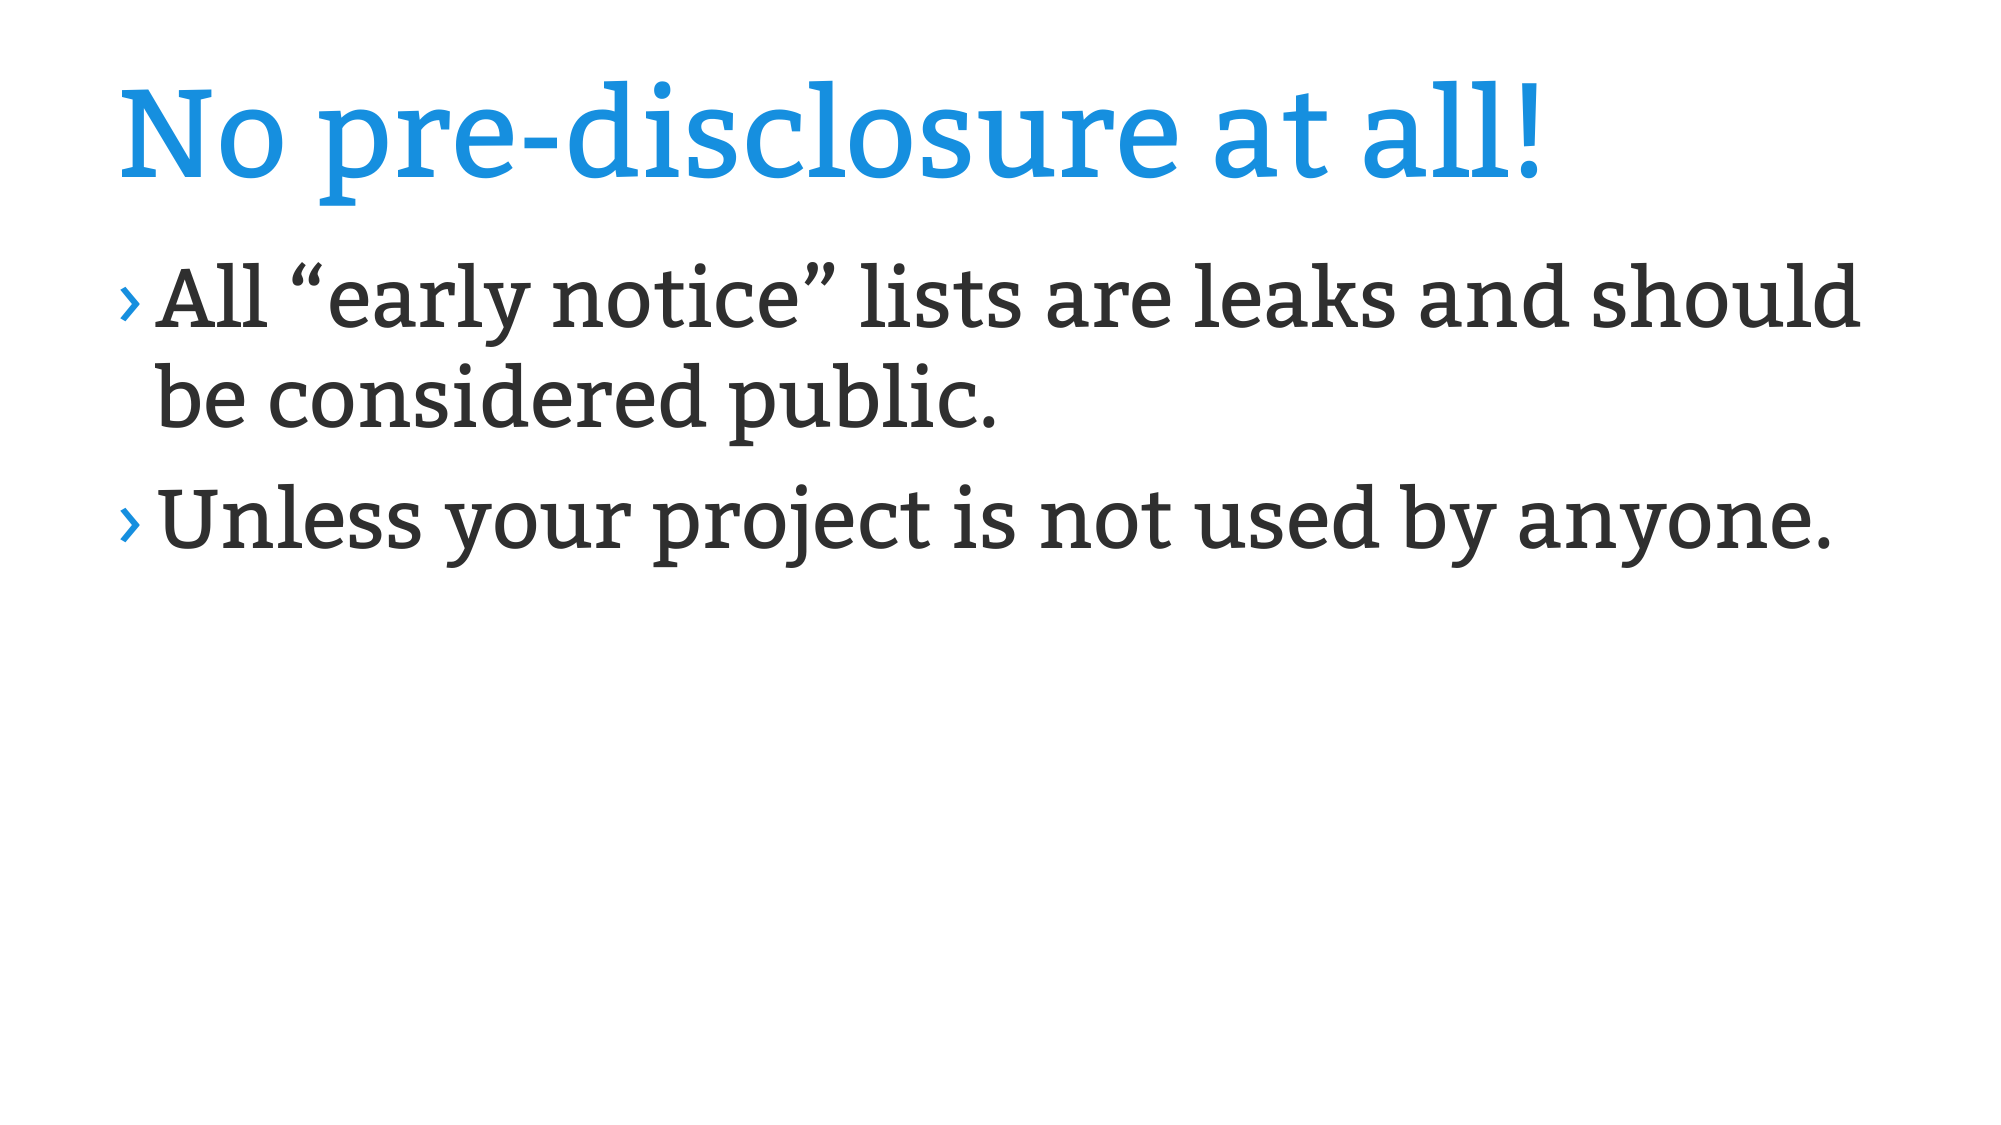

# No pre-disclosure at all!
All “early notice” lists are leaks and should be considered public.
Unless your project is not used by anyone.